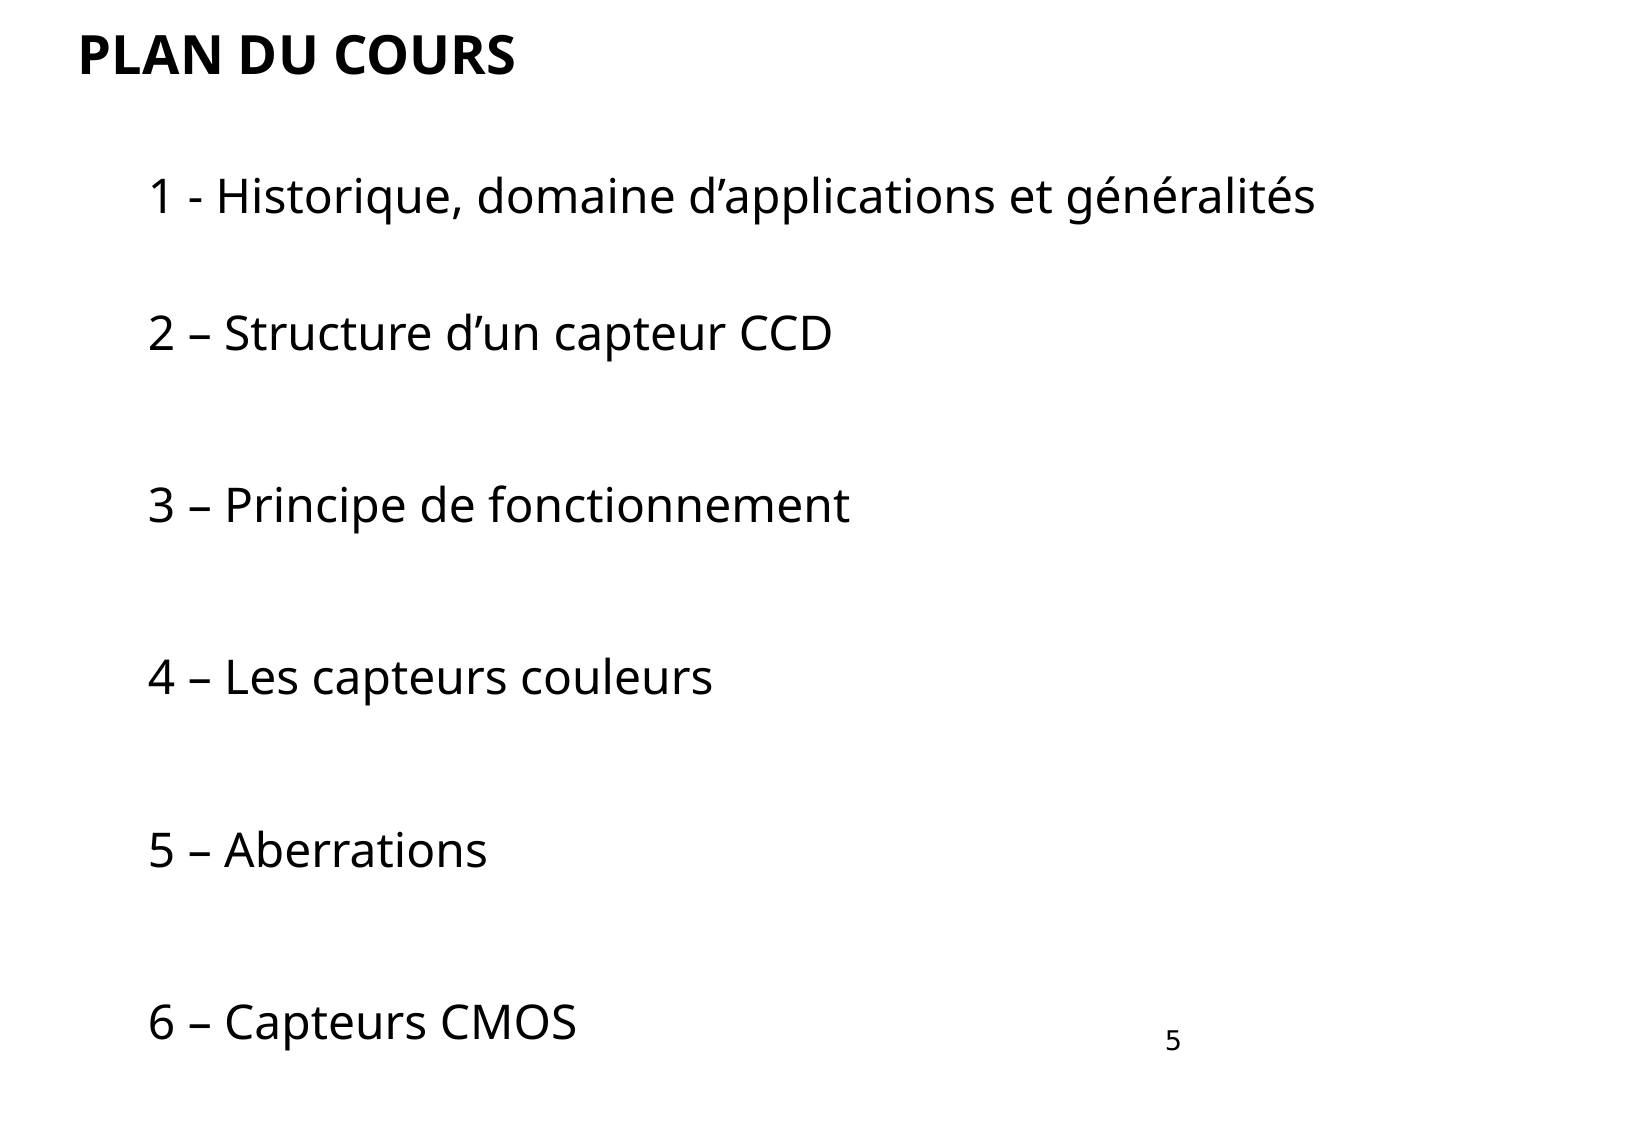

PLAN DU COURS
	1 - Historique, domaine d’applications et généralités
	2 – Structure d’un capteur CCD
	3 – Principe de fonctionnement
	4 – Les capteurs couleurs
	5 – Aberrations
	6 – Capteurs CMOS